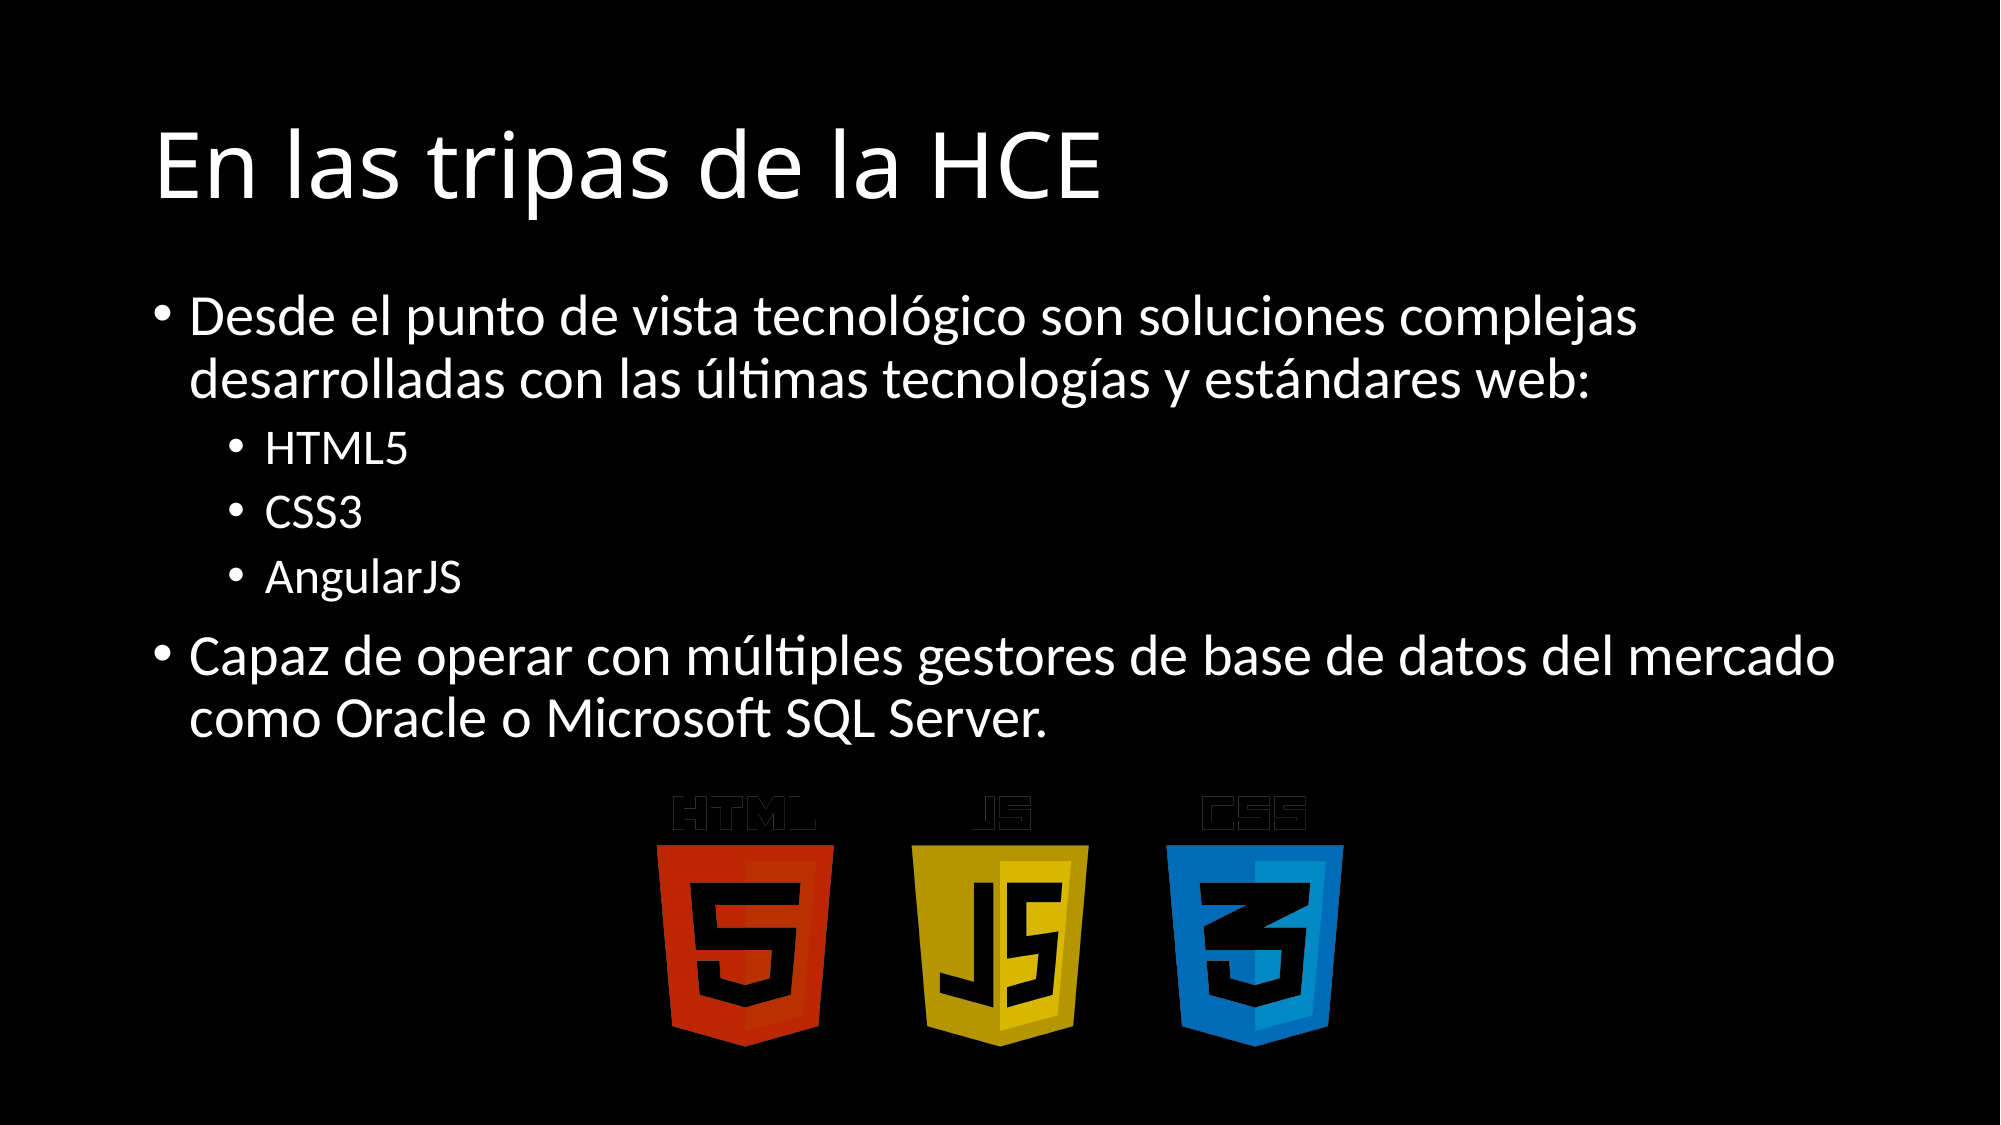

# En las tripas de la HCE
Desde el punto de vista tecnológico son soluciones complejas desarrolladas con las últimas tecnologías y estándares web:
HTML5
CSS3
AngularJS
Capaz de operar con múltiples gestores de base de datos del mercado como Oracle o Microsoft SQL Server.